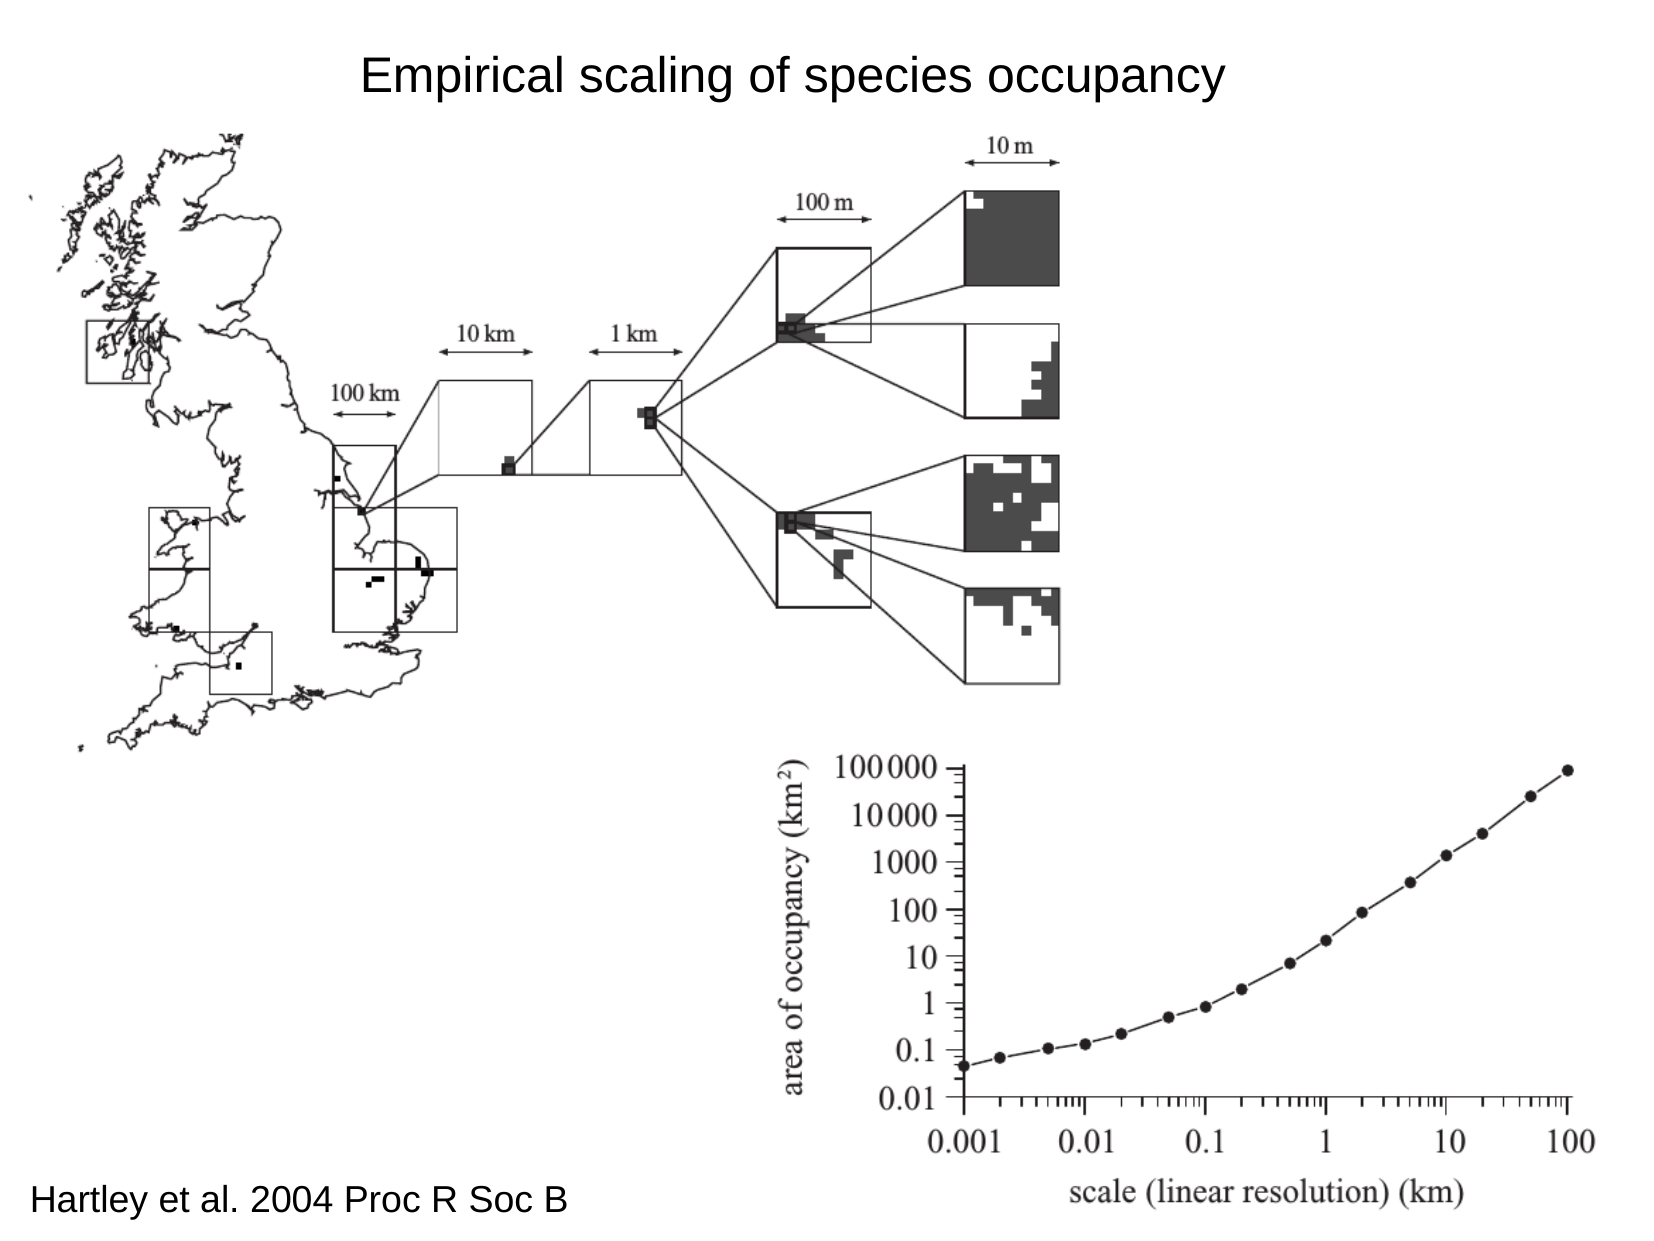

Empirical scaling of species occupancy
Hartley et al. 2004 Proc R Soc B